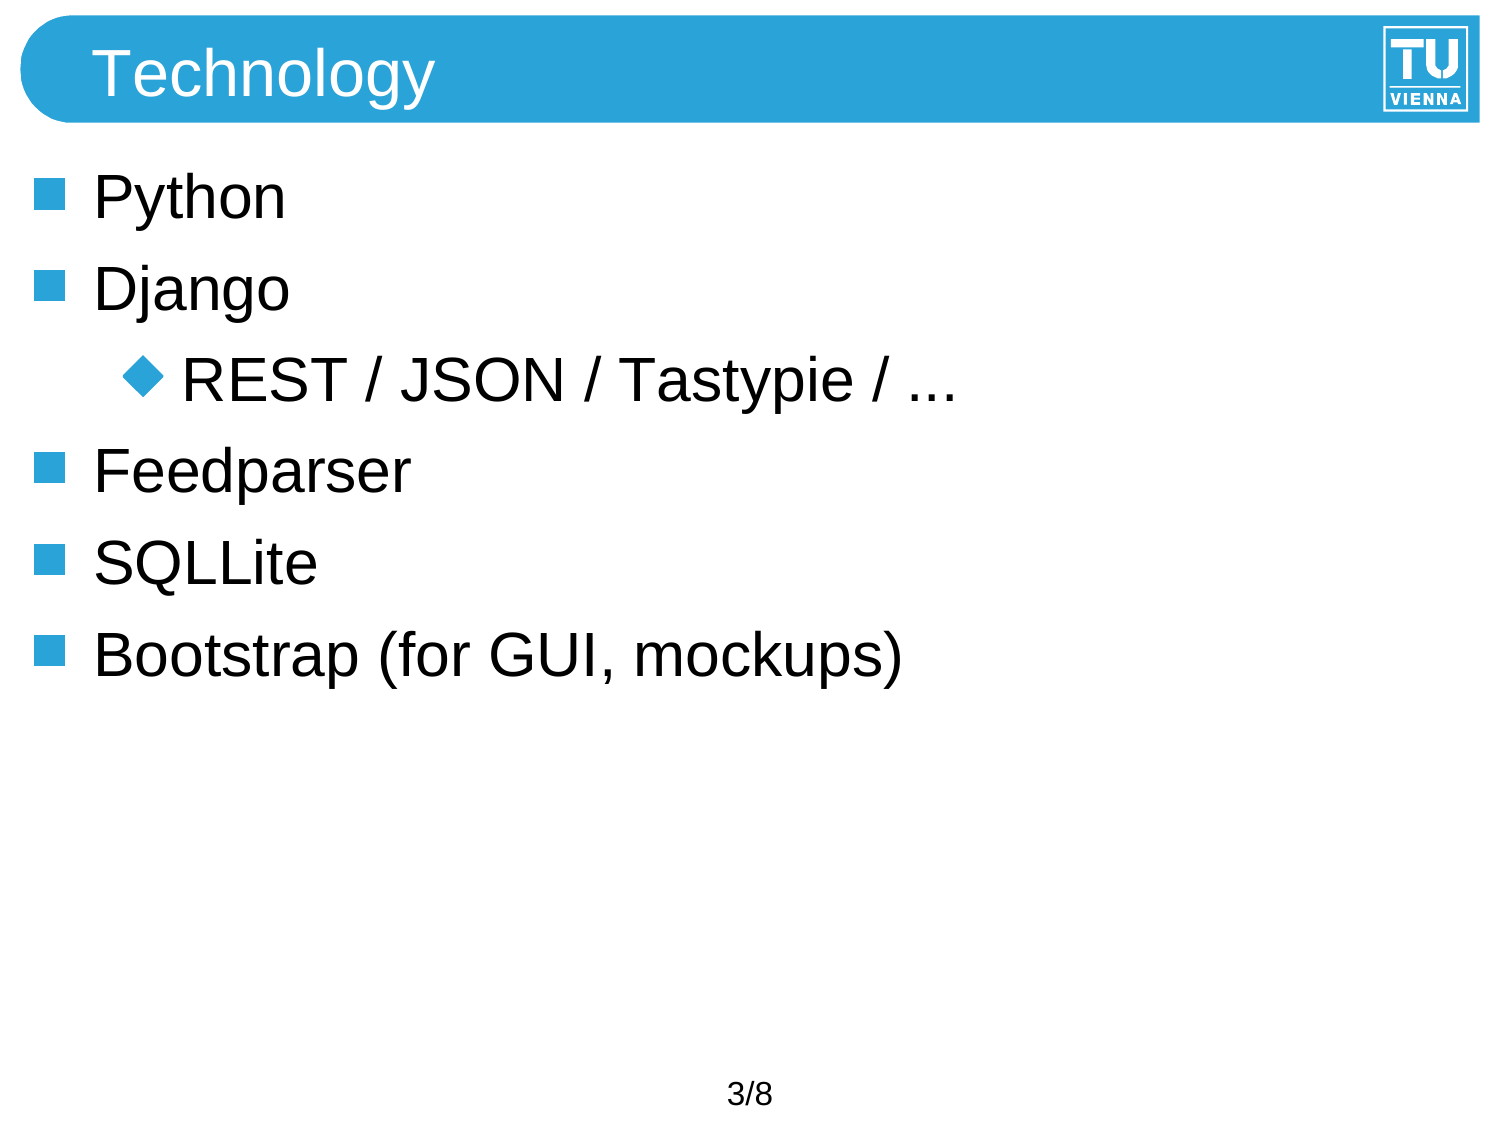

# Technology
Python
Django
REST / JSON / Tastypie / ...
Feedparser
SQLLite
Bootstrap (for GUI, mockups)
3